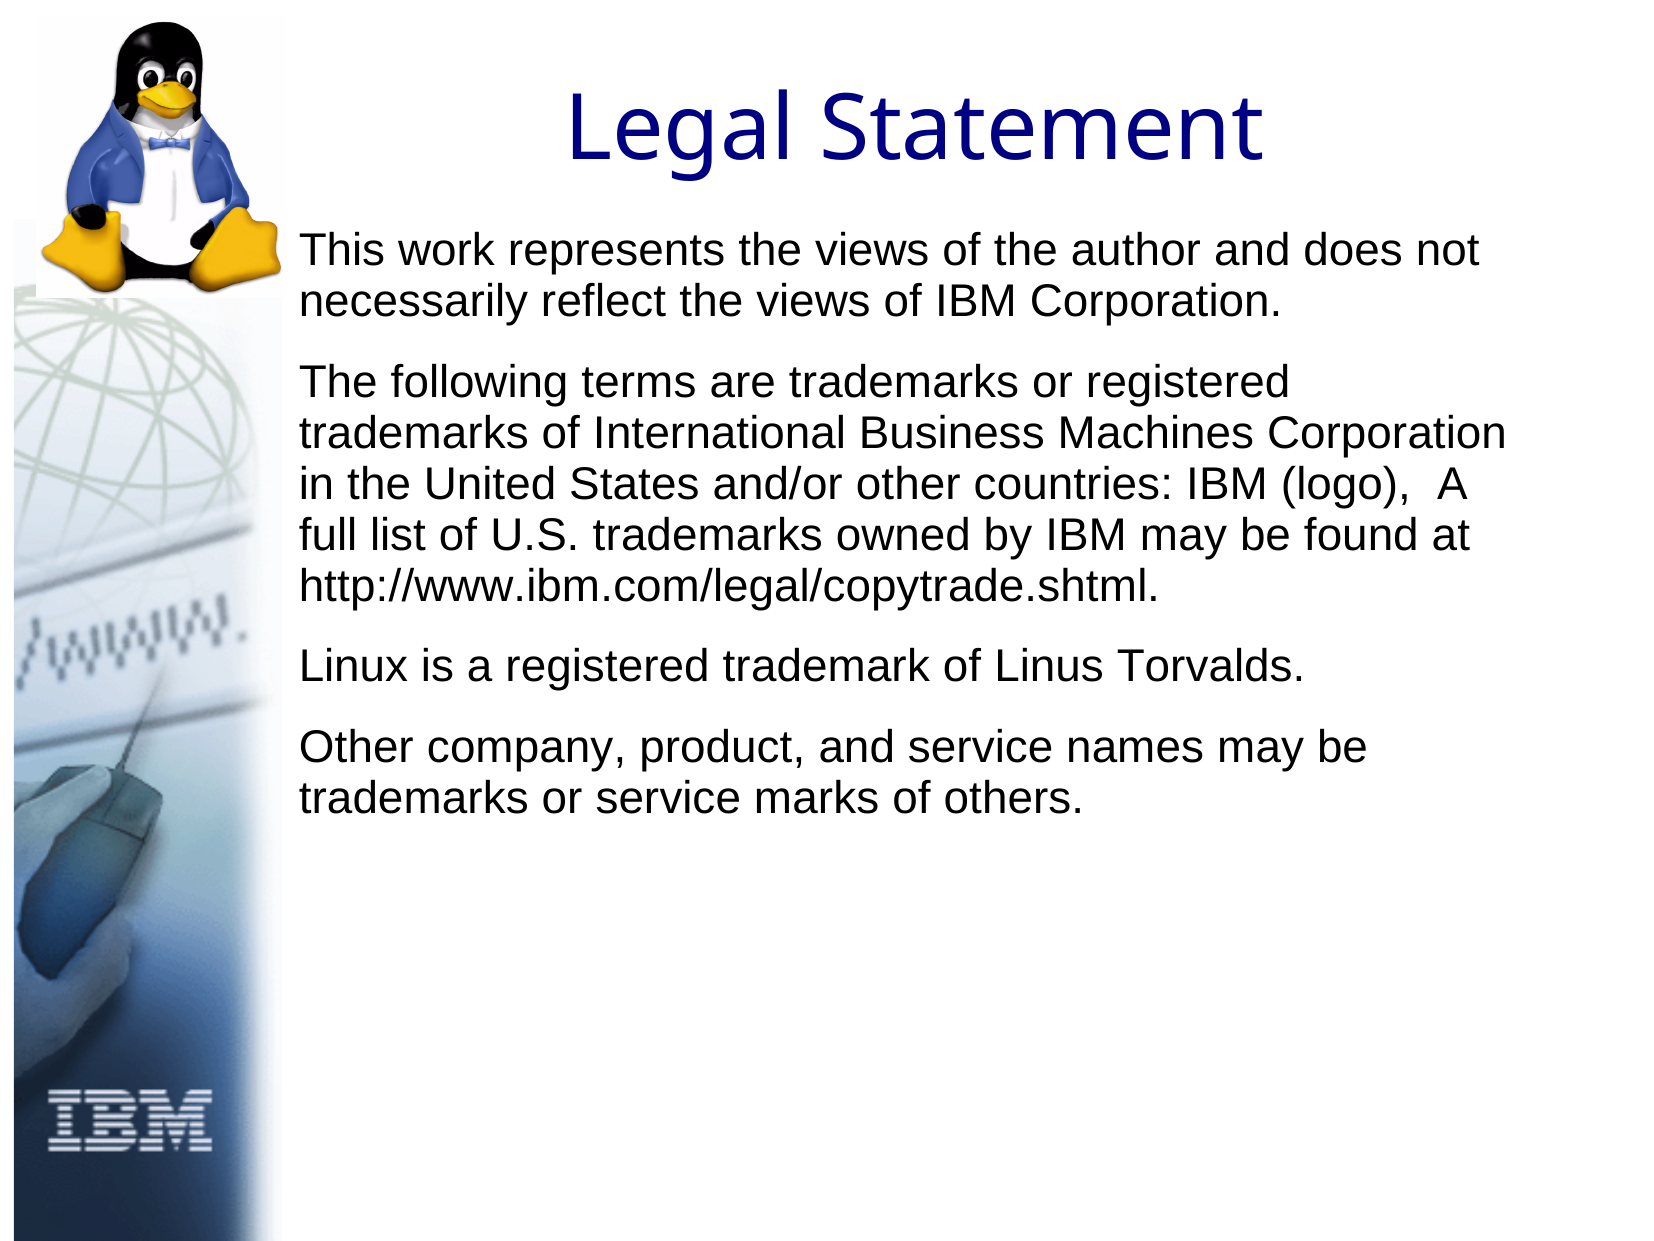

# Legal Statement
This work represents the views of the author and does not necessarily reflect the views of IBM Corporation.
The following terms are trademarks or registered trademarks of International Business Machines Corporation in the United States and/or other countries: IBM (logo), A full list of U.S. trademarks owned by IBM may be found at http://www.ibm.com/legal/copytrade.shtml.
Linux is a registered trademark of Linus Torvalds.
Other company, product, and service names may be trademarks or service marks of others.